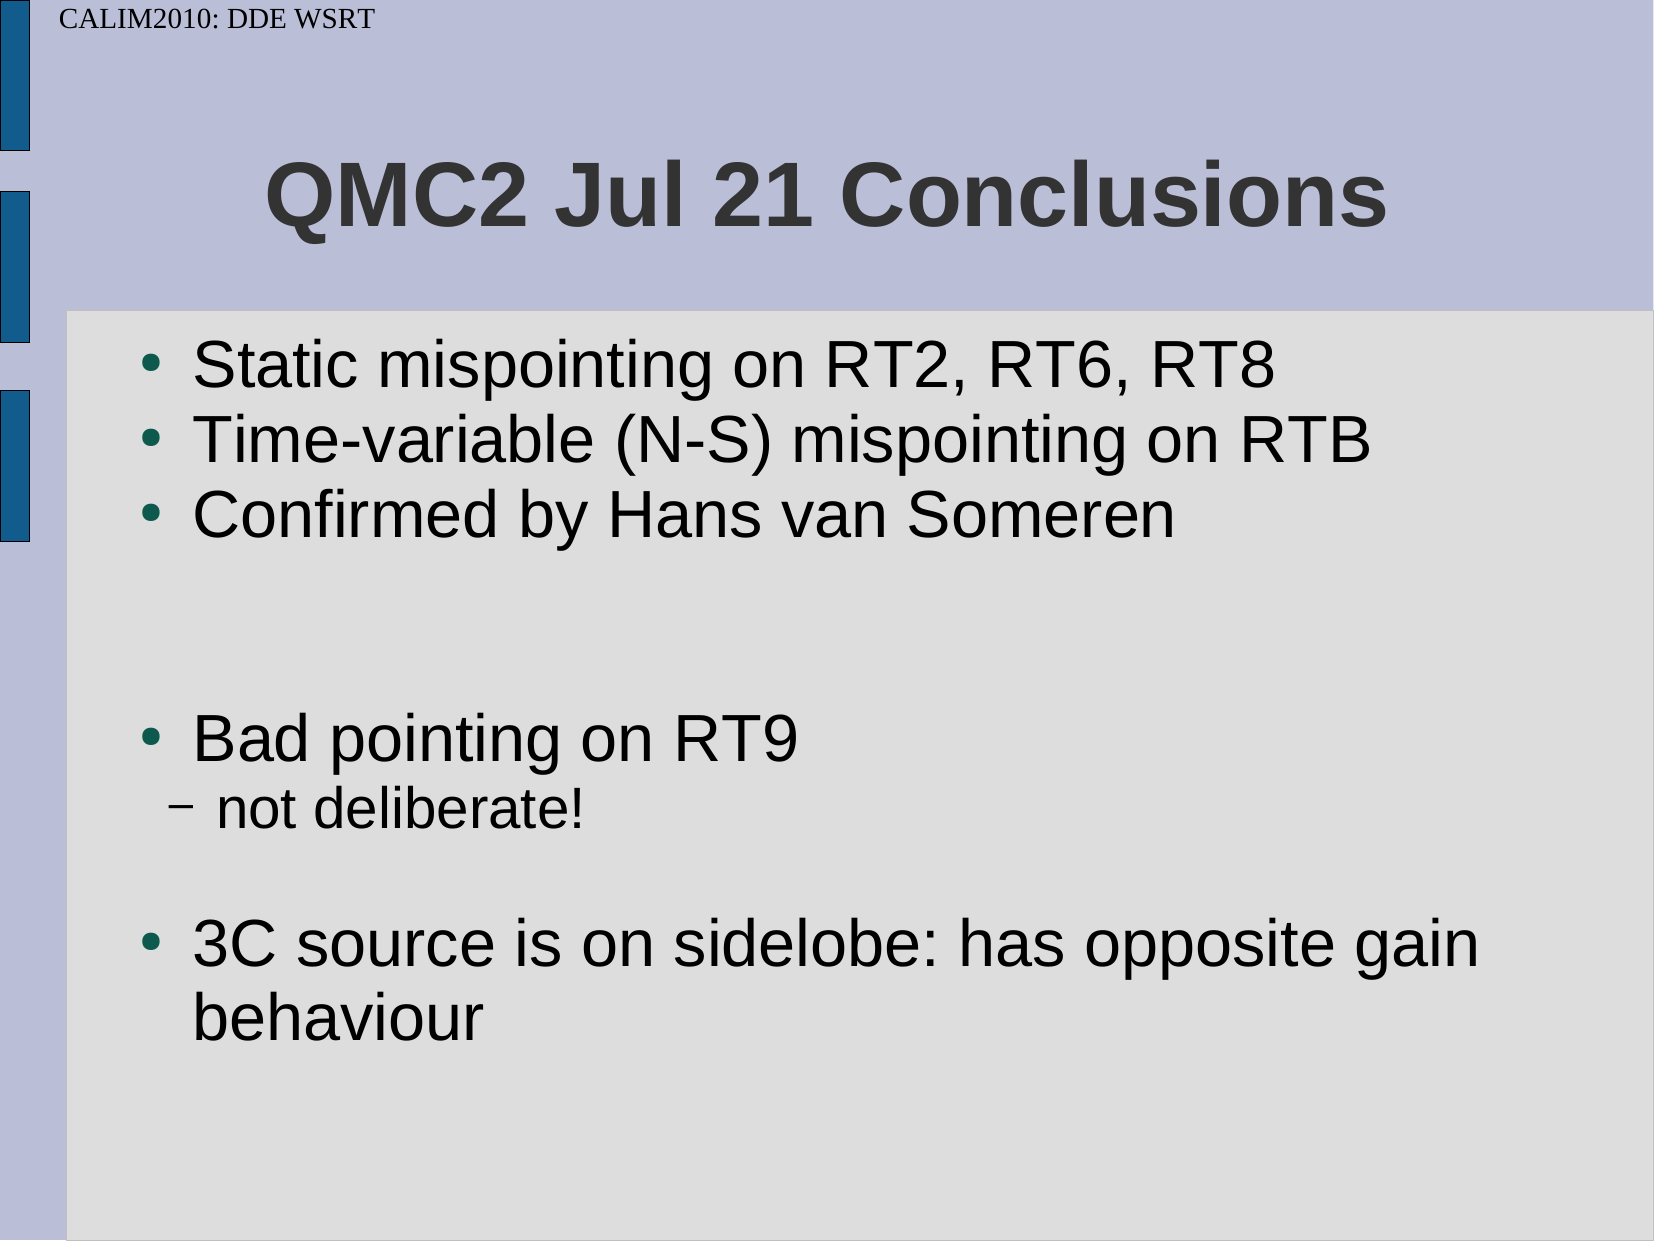

CALIM2010: DDE WSRT
# QMC2 Jul 21 Conclusions
Static mispointing on RT2, RT6, RT8
Time-variable (N-S) mispointing on RTB
Confirmed by Hans van Someren
Bad pointing on RT9
not deliberate!
3C source is on sidelobe: has opposite gain behaviour